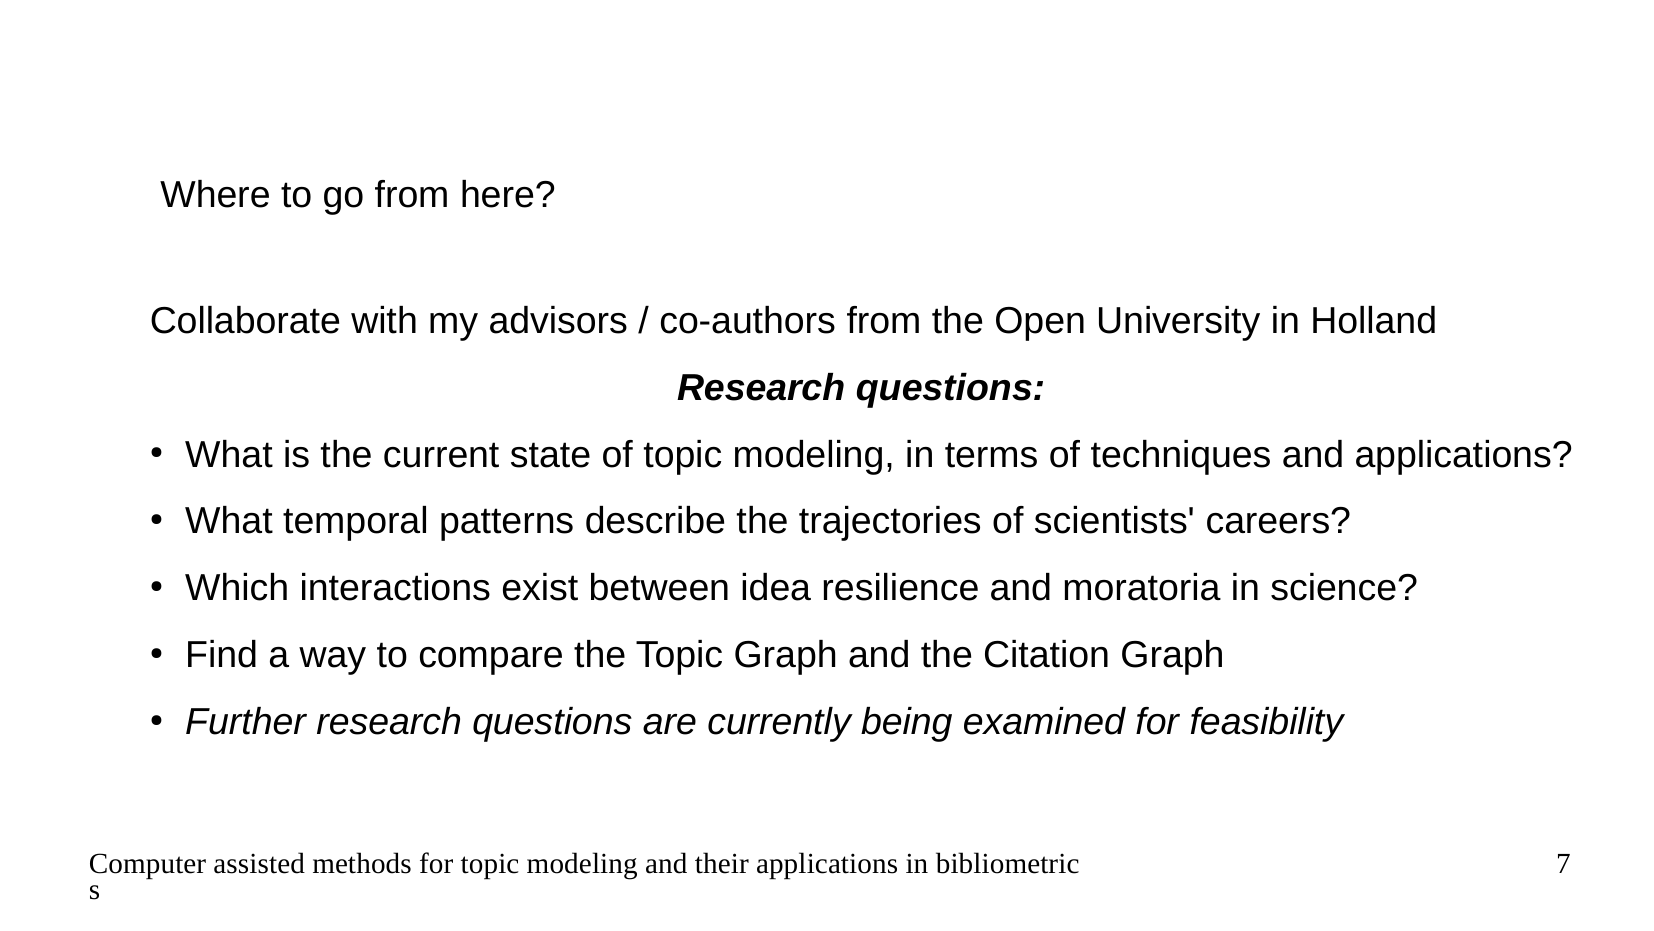

Where to go from here?
Collaborate with my advisors / co-authors from the Open University in Holland
Research questions:
What is the current state of topic modeling, in terms of techniques and applications?
What temporal patterns describe the trajectories of scientists' careers?
Which interactions exist between idea resilience and moratoria in science?
Find a way to compare the Topic Graph and the Citation Graph
Further research questions are currently being examined for feasibility
Computer assisted methods for topic modeling and their applications in bibliometrics
7